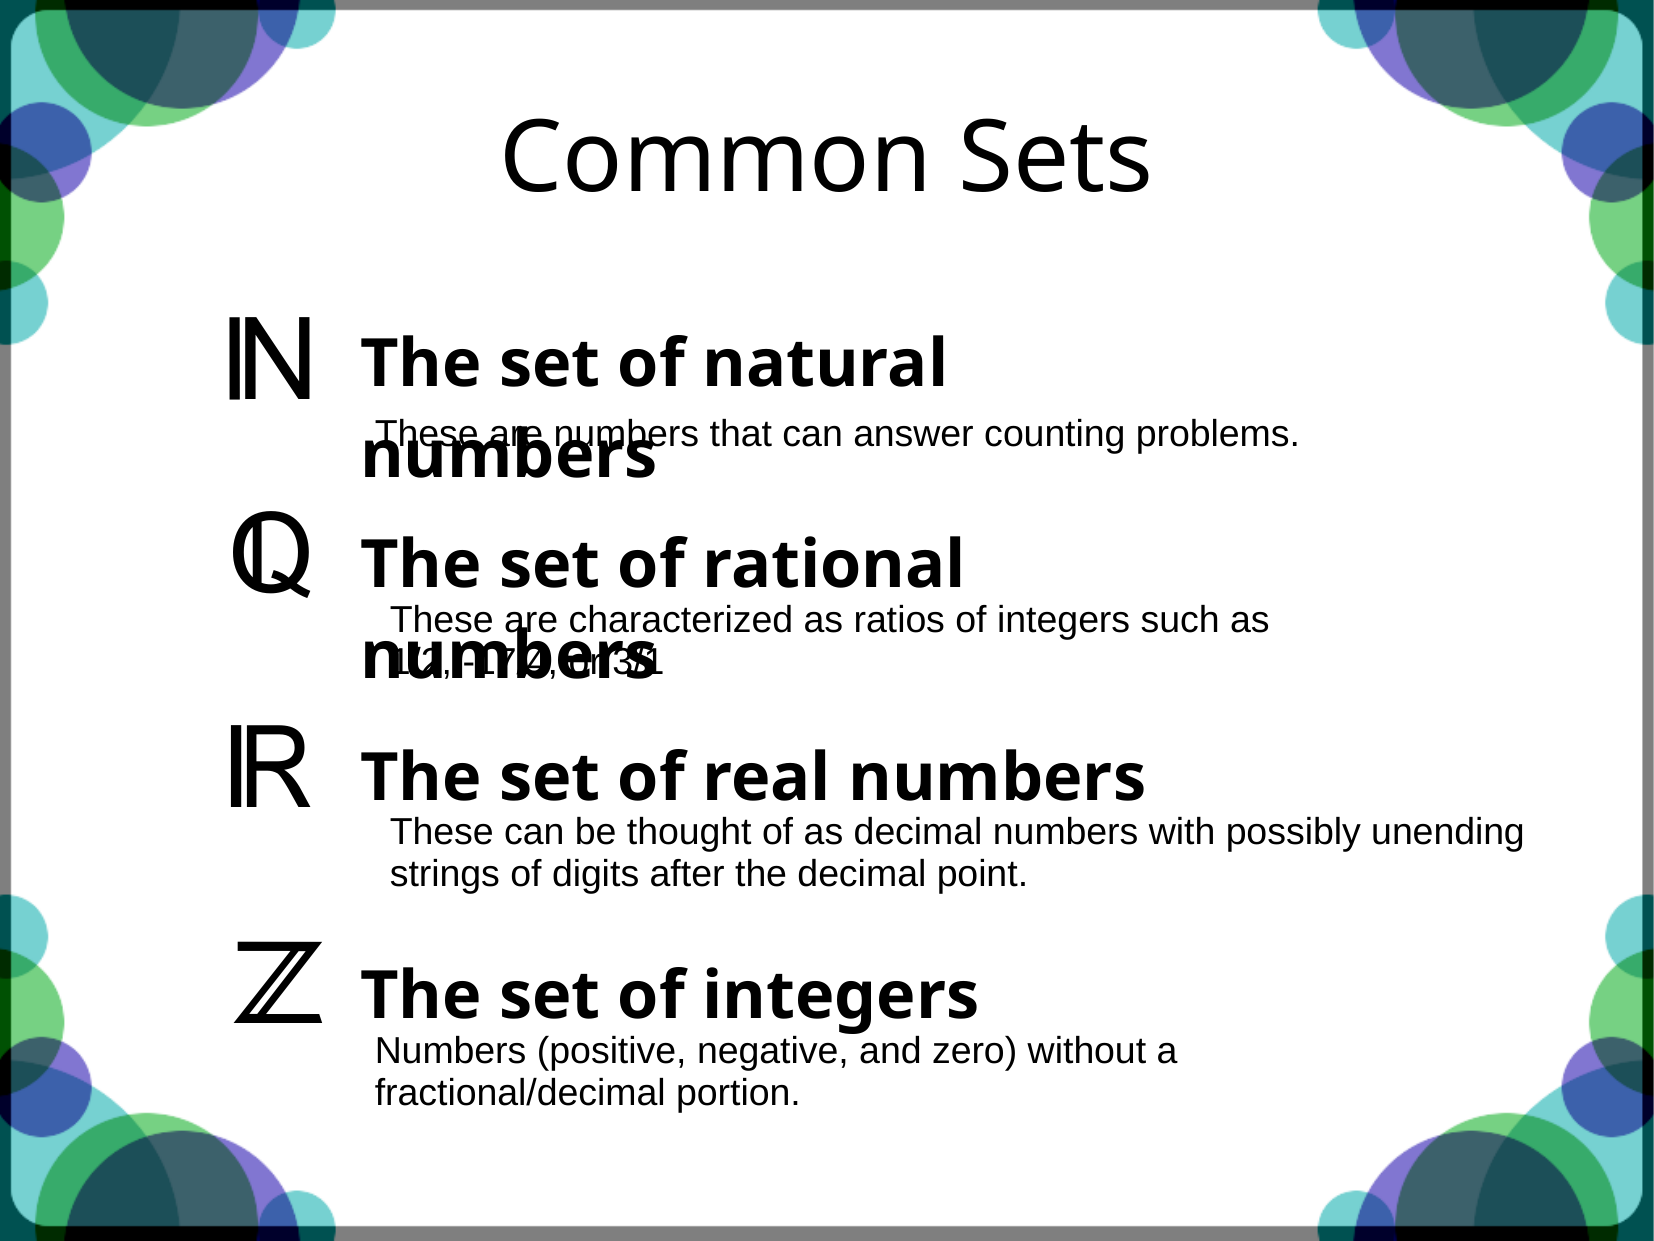

# Common Sets
The set of natural numbers
These are numbers that can answer counting problems.
The set of rational numbers
These are characterized as ratios of integers such as
1/2, -17/4, or 3/1
The set of real numbers
These can be thought of as decimal numbers with possibly unending strings of digits after the decimal point.
The set of integers
Numbers (positive, negative, and zero) without a fractional/decimal portion.